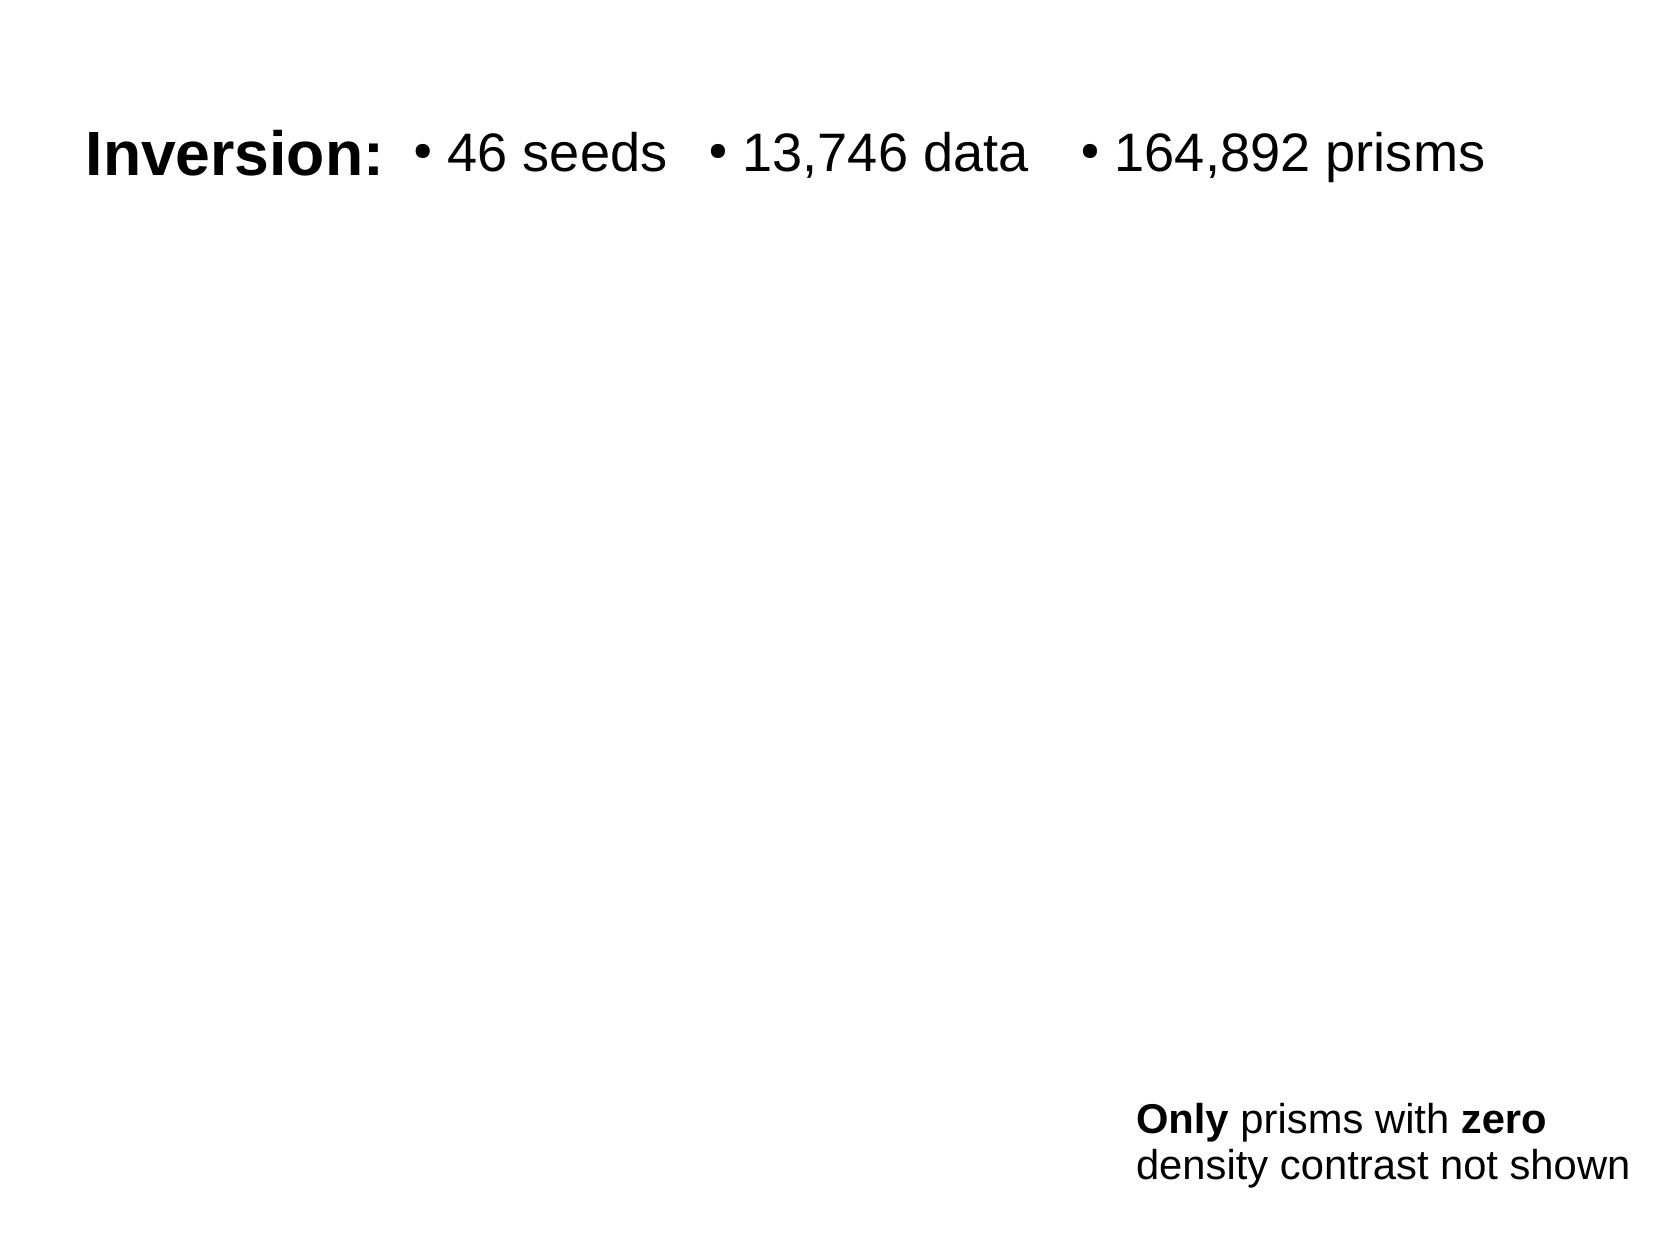

Inversion:
 46 seeds
 13,746 data
 164,892 prisms
Only prisms with zero
density contrast not shown